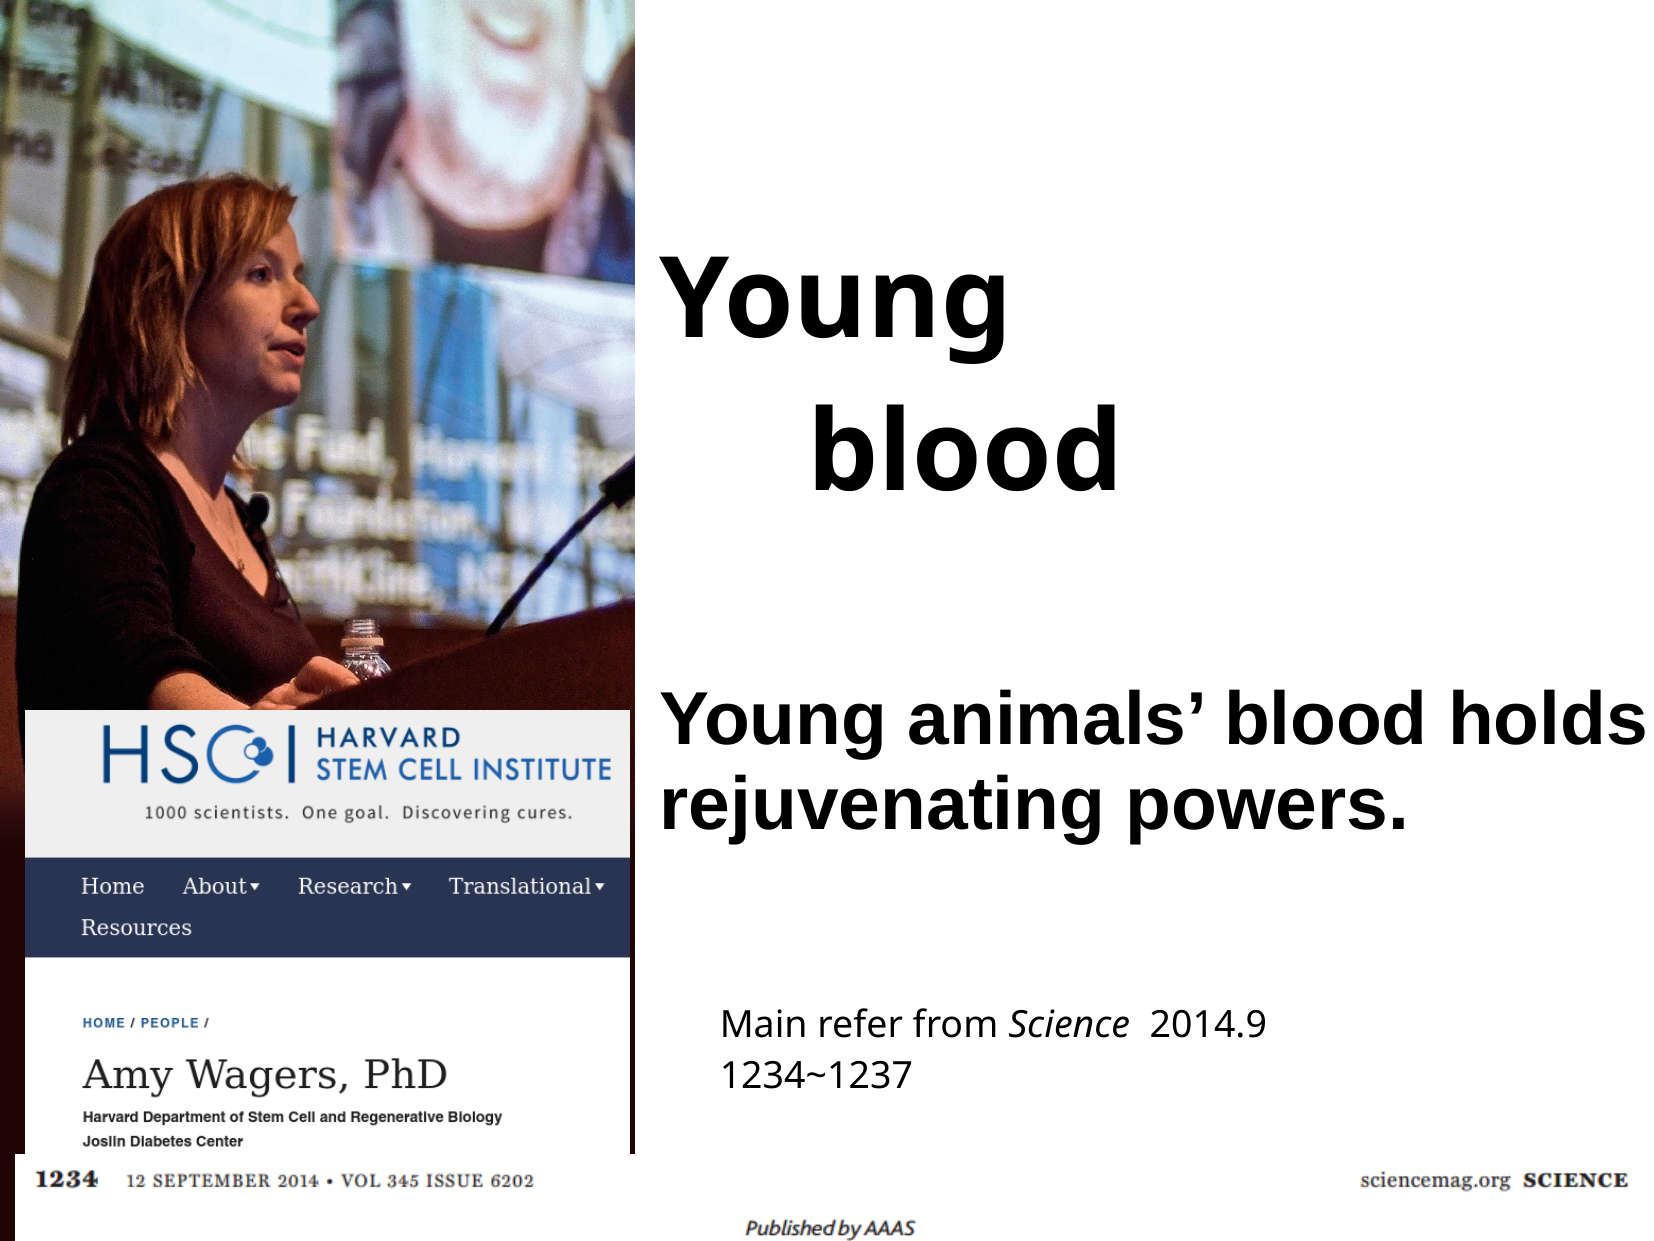

Young
		blood
Young animals’ blood holds rejuvenating powers.
Main refer from Science 2014.9 1234~1237
1